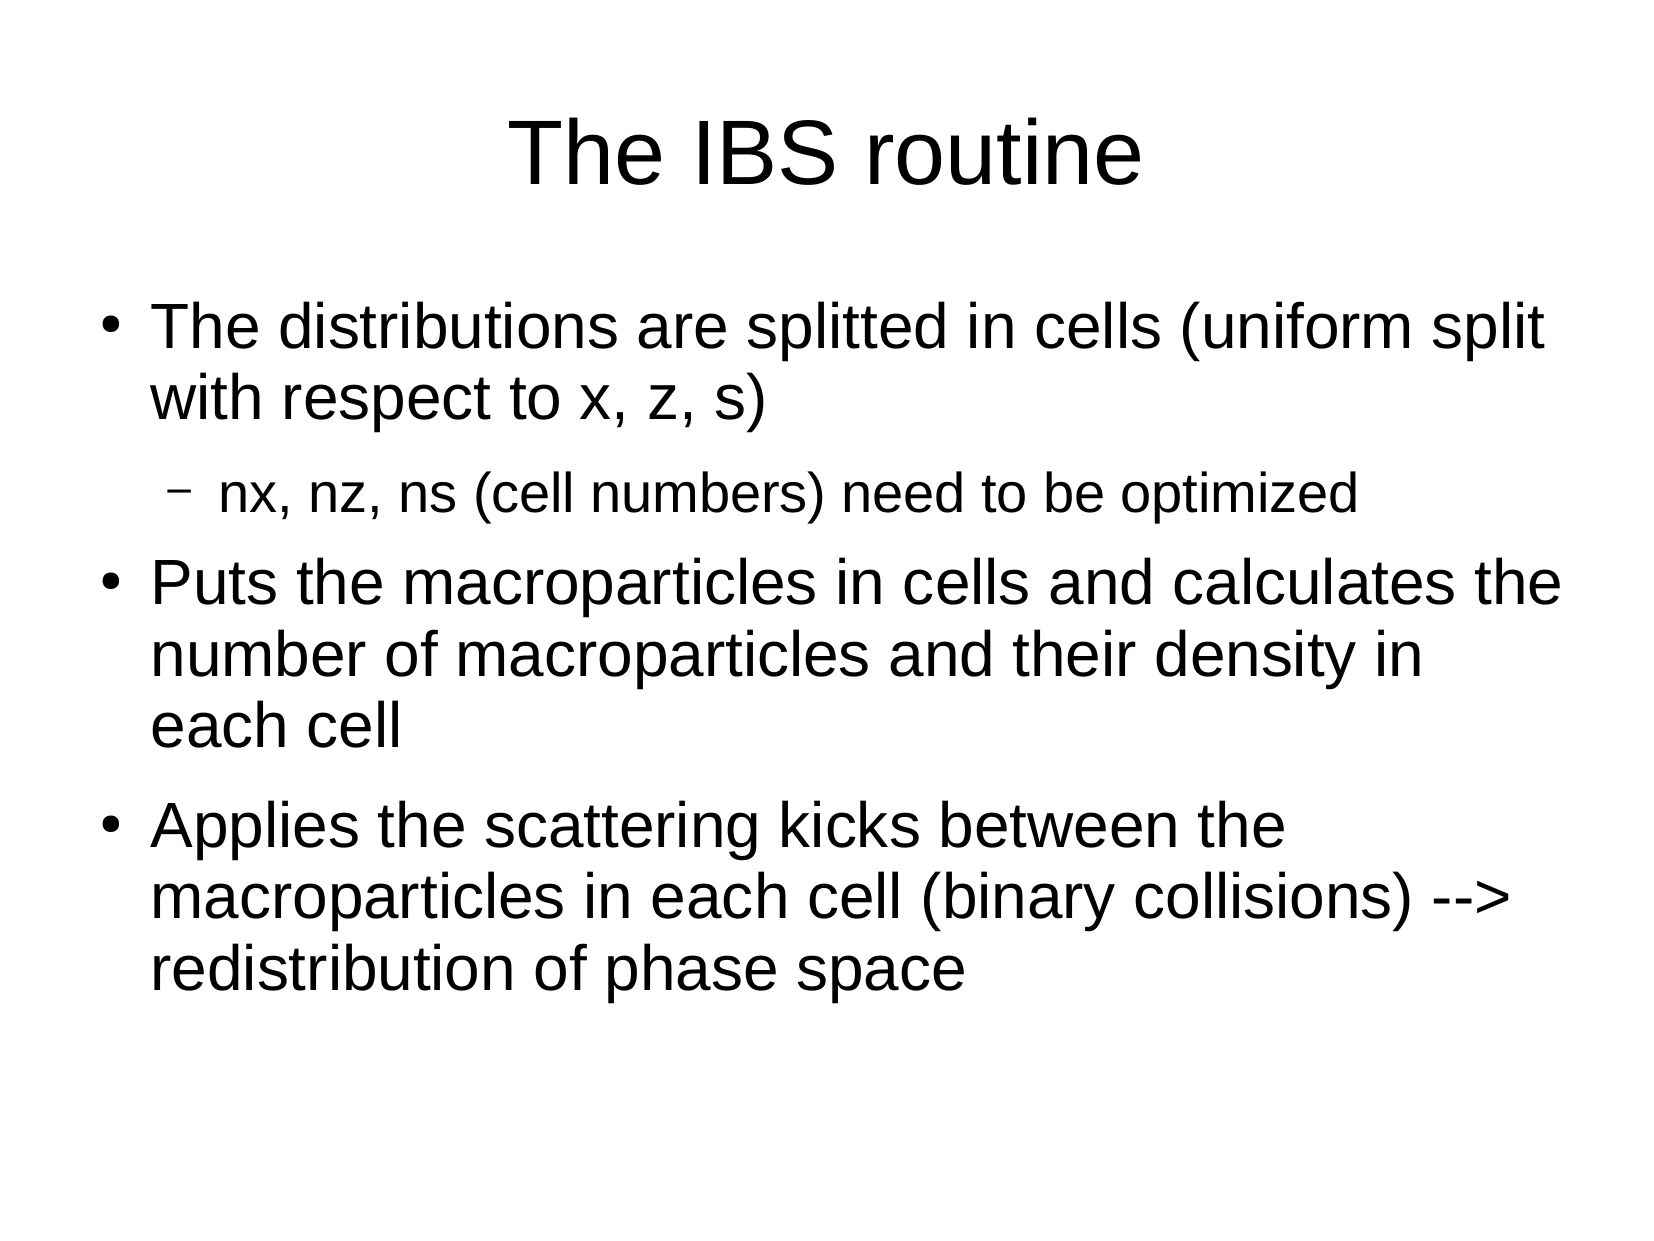

# The IBS routine
The distributions are splitted in cells (uniform split with respect to x, z, s)
nx, nz, ns (cell numbers) need to be optimized
Puts the macroparticles in cells and calculates the number of macroparticles and their density in each cell
Applies the scattering kicks between the macroparticles in each cell (binary collisions) --> redistribution of phase space